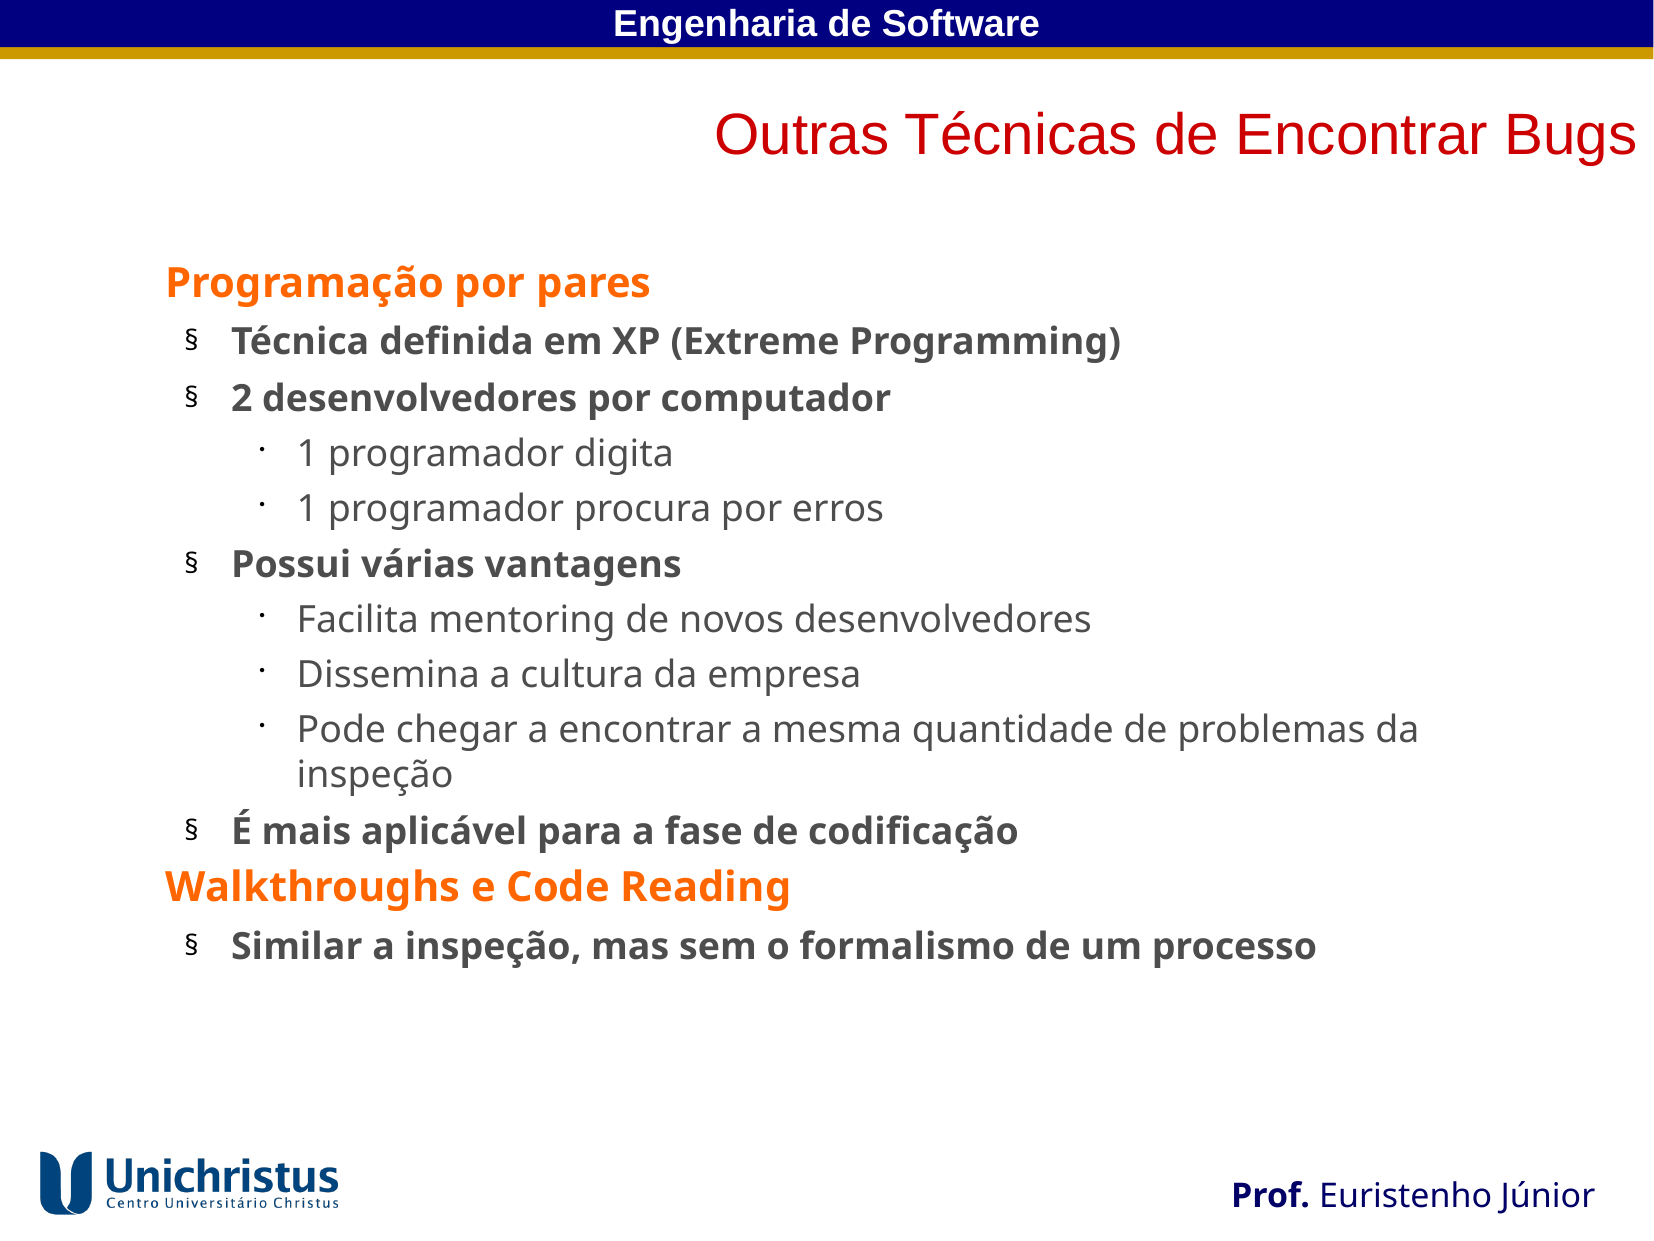

Engenharia de Software
Outras Técnicas de Encontrar Bugs
Programação por pares
Técnica definida em XP (Extreme Programming)
2 desenvolvedores por computador
1 programador digita
1 programador procura por erros
Possui várias vantagens
Facilita mentoring de novos desenvolvedores
Dissemina a cultura da empresa
Pode chegar a encontrar a mesma quantidade de problemas da inspeção
É mais aplicável para a fase de codificação
Walkthroughs e Code Reading
Similar a inspeção, mas sem o formalismo de um processo
Prof. Euristenho Júnior